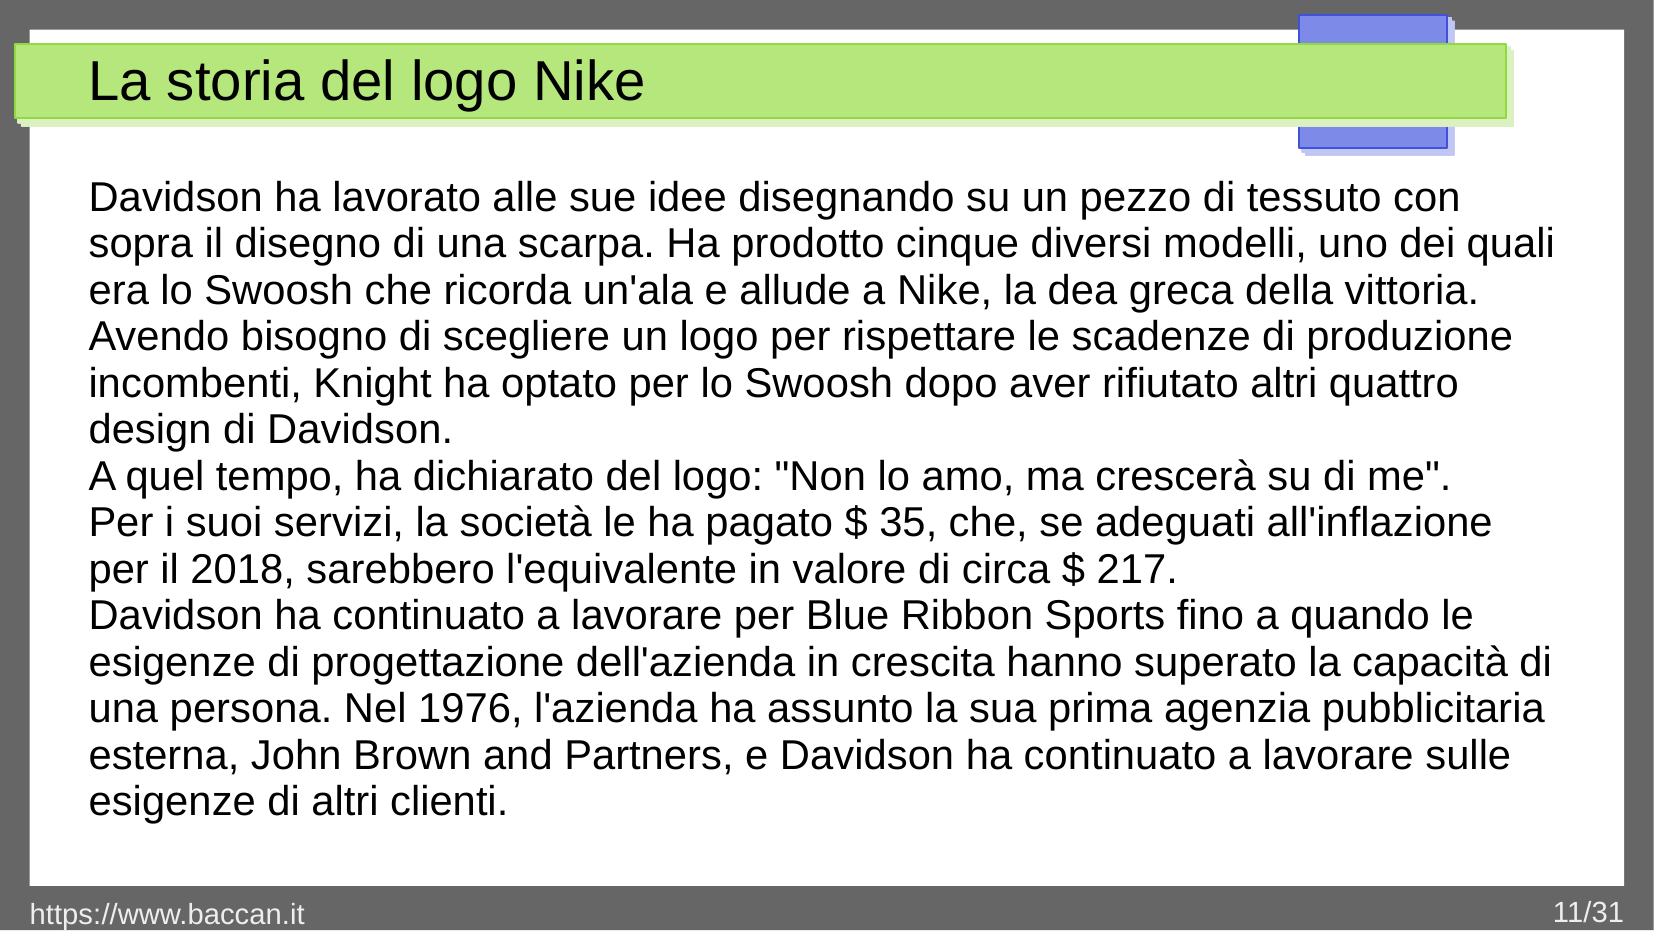

# La storia del logo Nike
Davidson ha lavorato alle sue idee disegnando su un pezzo di tessuto con sopra il disegno di una scarpa. Ha prodotto cinque diversi modelli, uno dei quali era lo Swoosh che ricorda un'ala e allude a Nike, la dea greca della vittoria.
Avendo bisogno di scegliere un logo per rispettare le scadenze di produzione incombenti, Knight ha optato per lo Swoosh dopo aver rifiutato altri quattro design di Davidson.
A quel tempo, ha dichiarato del logo: "Non lo amo, ma crescerà su di me".
Per i suoi servizi, la società le ha pagato $ 35, che, se adeguati all'inflazione per il 2018, sarebbero l'equivalente in valore di circa $ 217.
Davidson ha continuato a lavorare per Blue Ribbon Sports fino a quando le esigenze di progettazione dell'azienda in crescita hanno superato la capacità di una persona. Nel 1976, l'azienda ha assunto la sua prima agenzia pubblicitaria esterna, John Brown and Partners, e Davidson ha continuato a lavorare sulle esigenze di altri clienti.
11
https://www.baccan.it